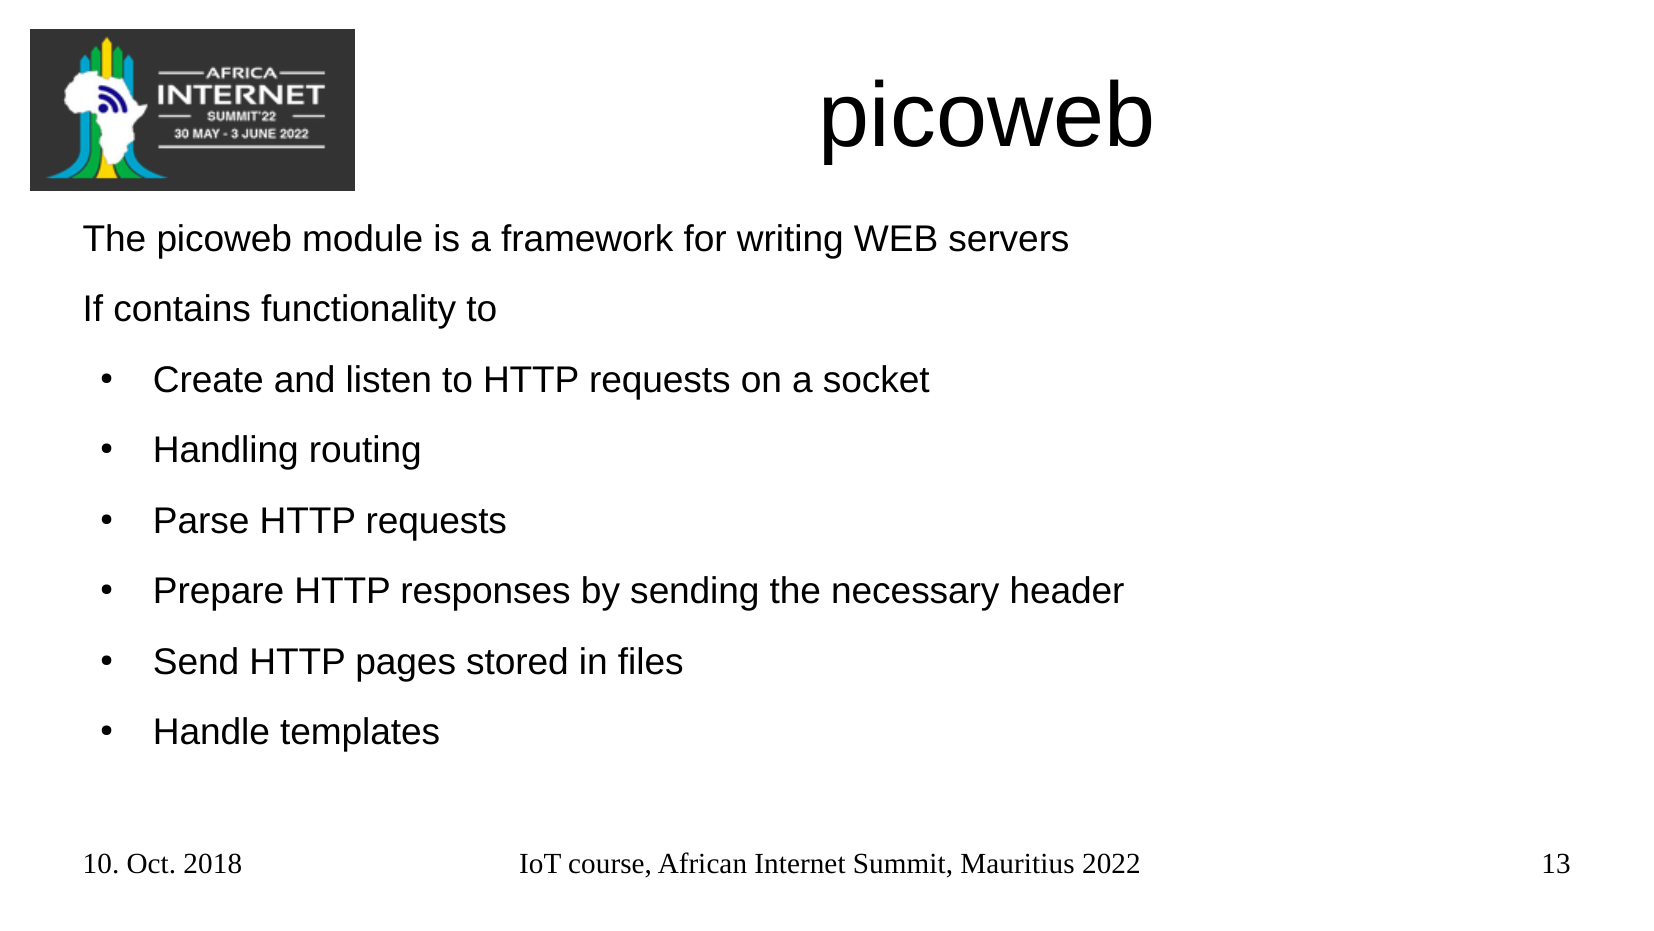

# picoweb
The picoweb module is a framework for writing WEB servers
If contains functionality to
Create and listen to HTTP requests on a socket
Handling routing
Parse HTTP requests
Prepare HTTP responses by sending the necessary header
Send HTTP pages stored in files
Handle templates
10. Oct. 2018
IoT course, African Internet Summit, Mauritius 2022
13